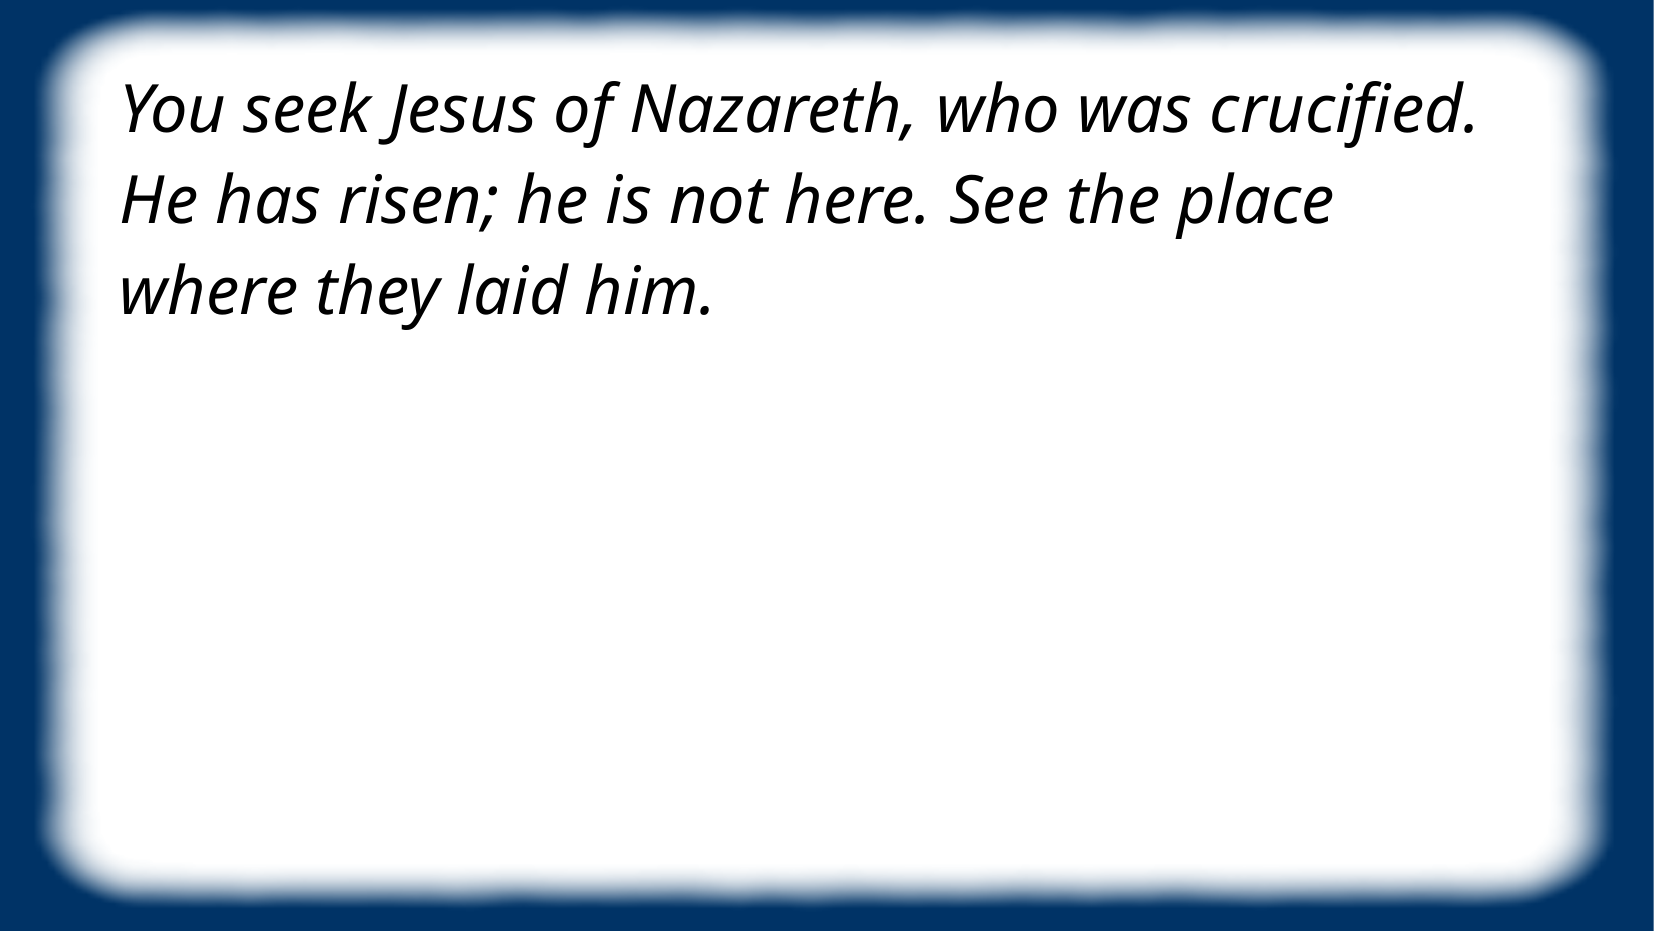

You seek Jesus of Nazareth, who was crucified. He has risen; he is not here. See the place where they laid him.